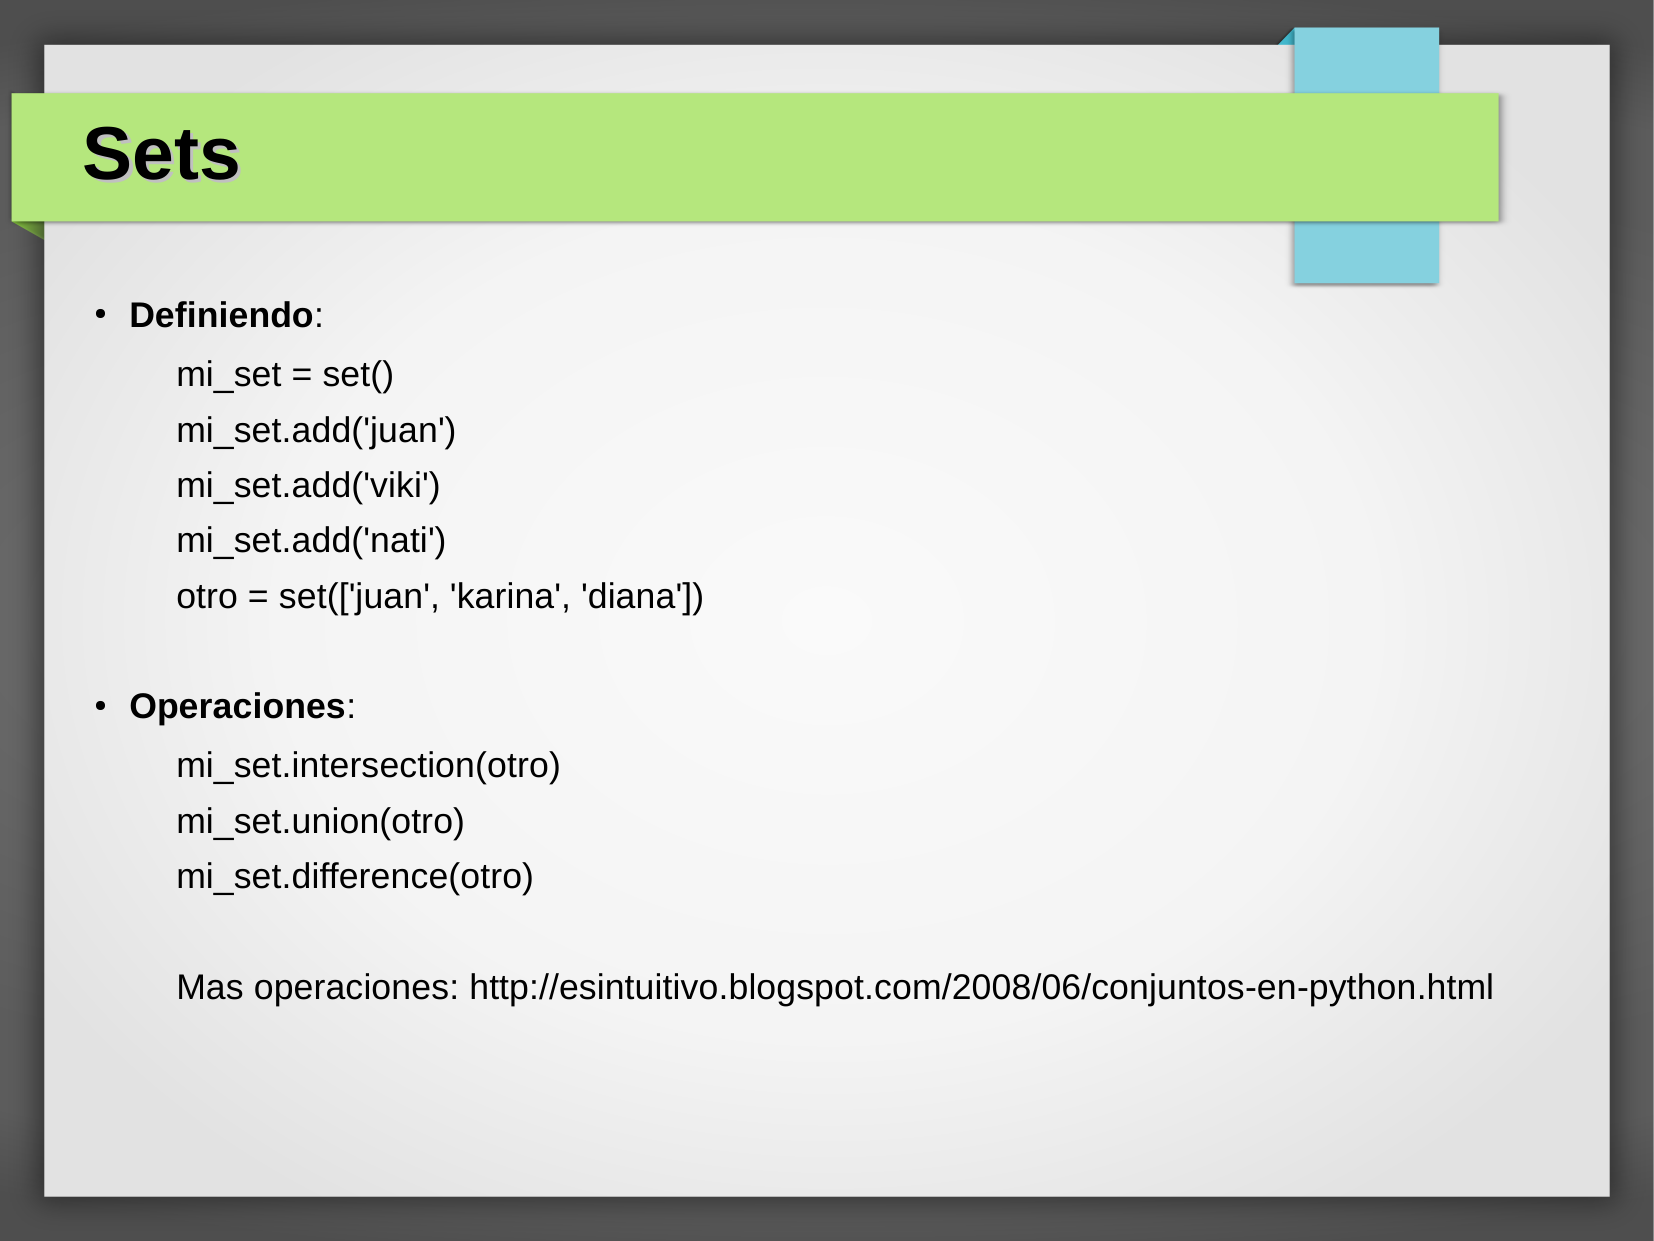

# Sets
Definiendo:
mi_set = set()
mi_set.add('juan')
mi_set.add('viki')
mi_set.add('nati')
otro = set(['juan', 'karina', 'diana'])
Operaciones:
mi_set.intersection(otro)
mi_set.union(otro)
mi_set.difference(otro)
Mas operaciones: http://esintuitivo.blogspot.com/2008/06/conjuntos-en-python.html